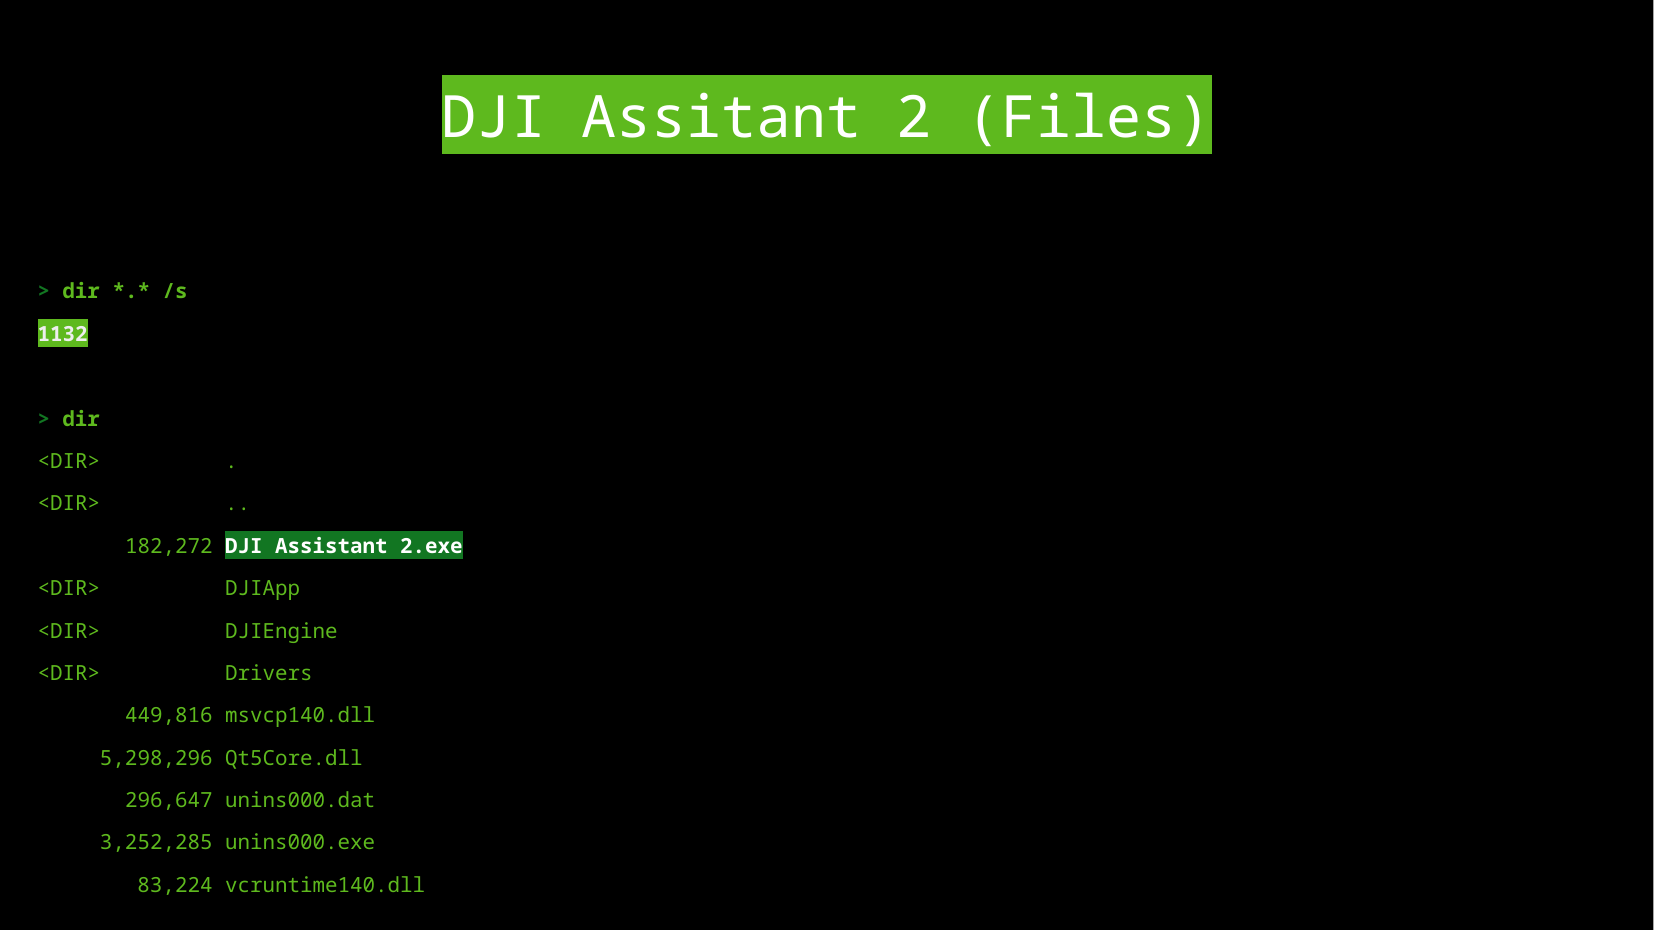

# DJI Assitant 2 (Files)
> dir *.* /s
1132
> dir
<DIR> .
<DIR> ..
 182,272 DJI Assistant 2.exe
<DIR> DJIApp
<DIR> DJIEngine
<DIR> Drivers
 449,816 msvcp140.dll
 5,298,296 Qt5Core.dll
 296,647 unins000.dat
 3,252,285 unins000.exe
 83,224 vcruntime140.dll